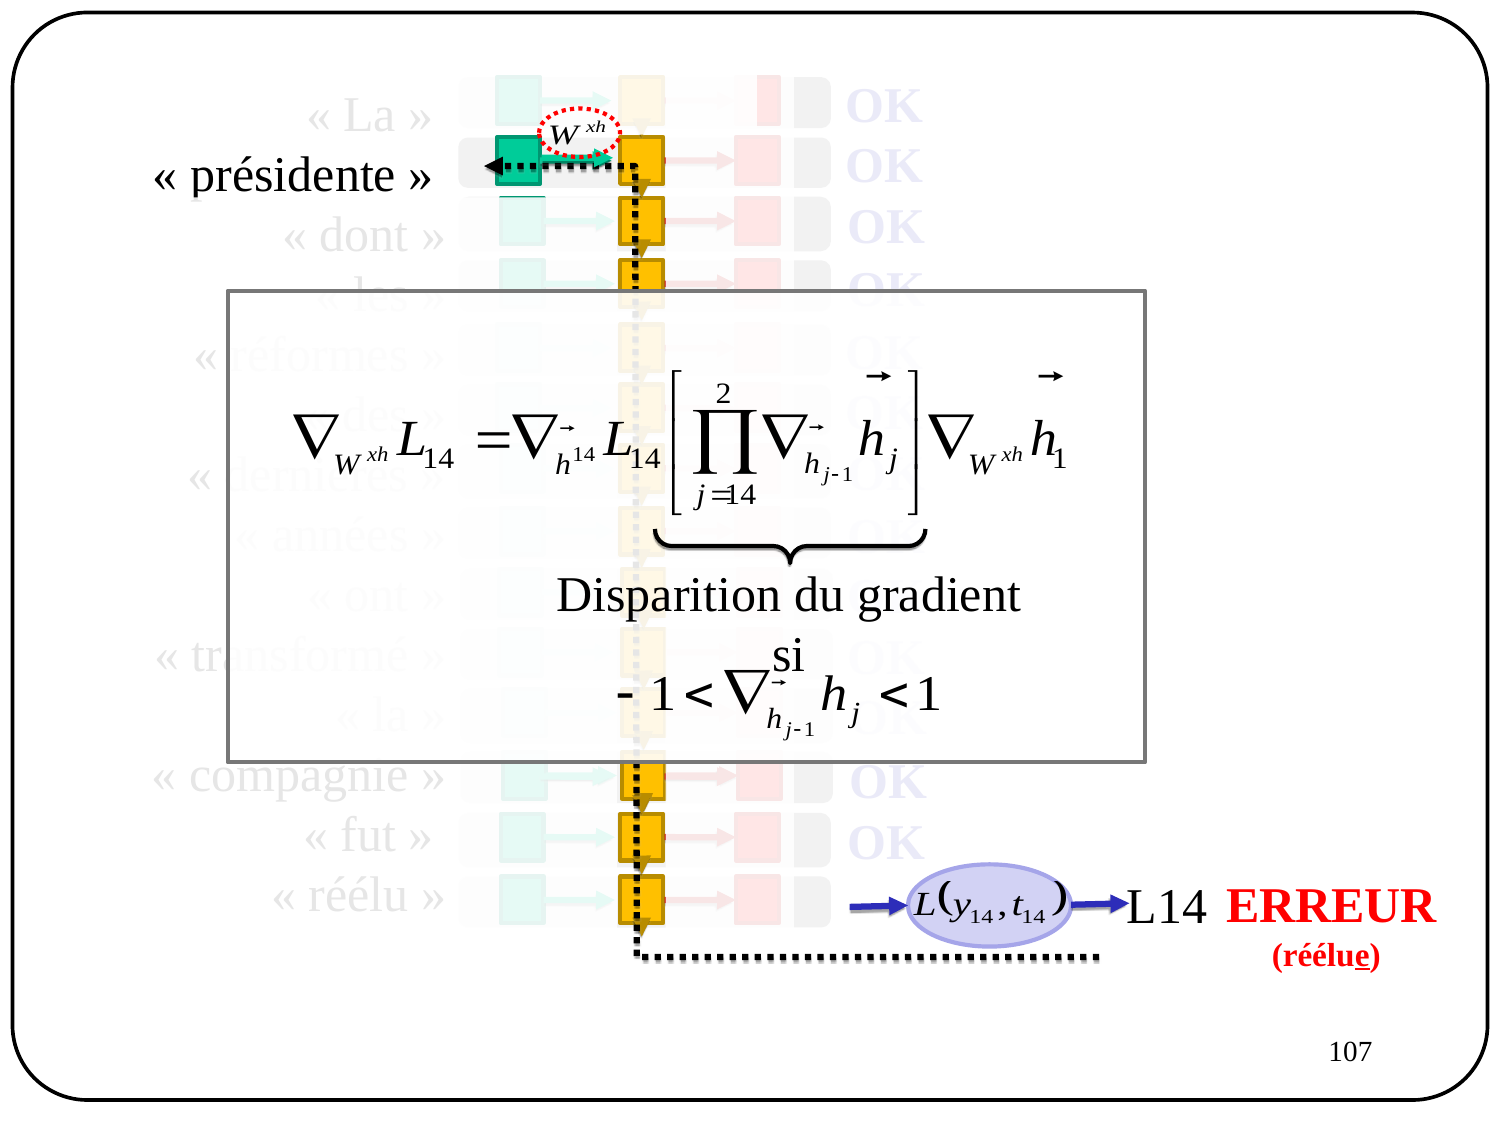

OK
« La »
« présidente »
« dont »
« les »
« réformes »
« des »
« dernières »
« années »
« ont »
« transformé »
« la »
« compagnie »
« fut »
« réélu »
OK
OK
OK
OK
OK
OK
OK
Disparition du gradient
si
OK
OK
OK
OK
OK
 ERREUR
 (réélue)
L14